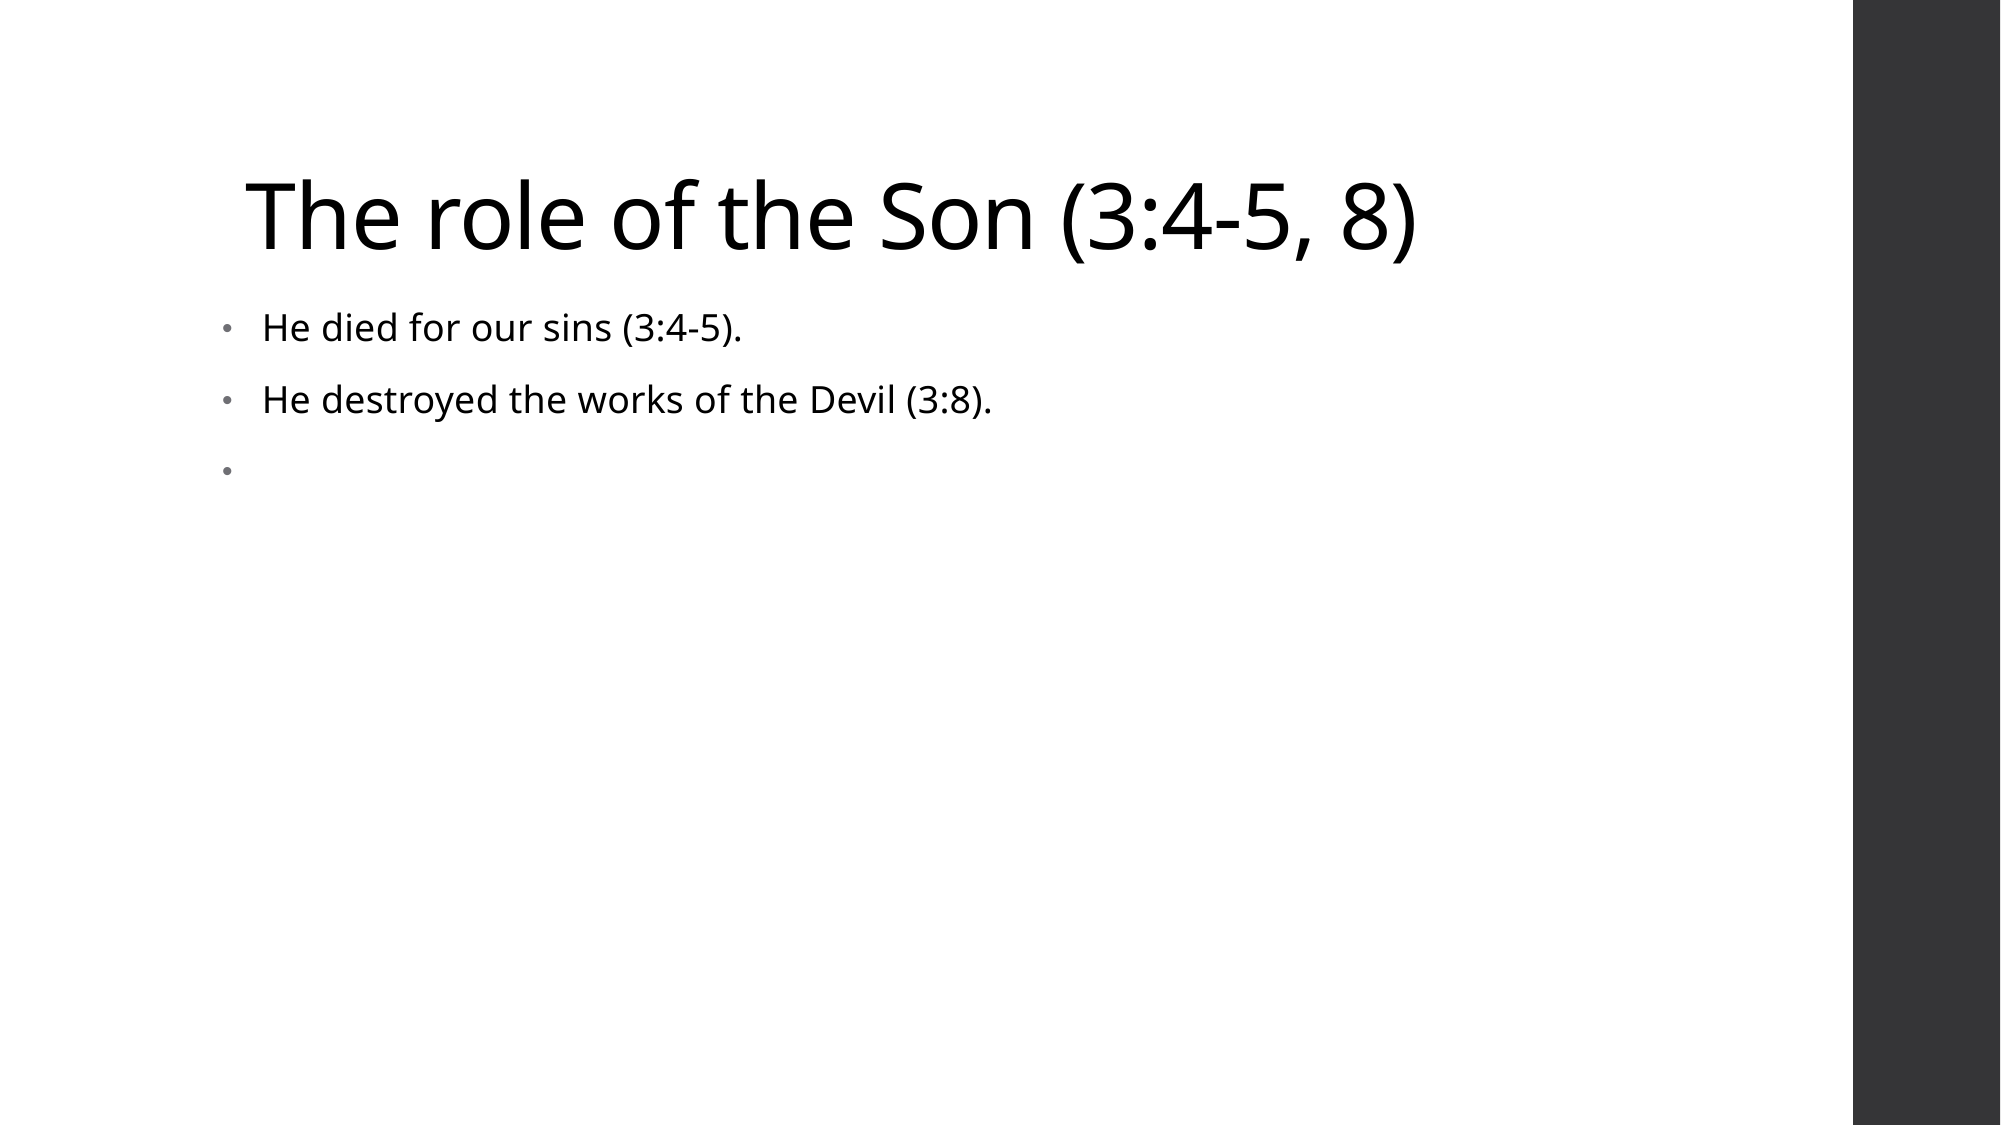

# The role of the Son (3:4-5, 8)
 He died for our sins (3:4-5).
 He destroyed the works of the Devil (3:8).